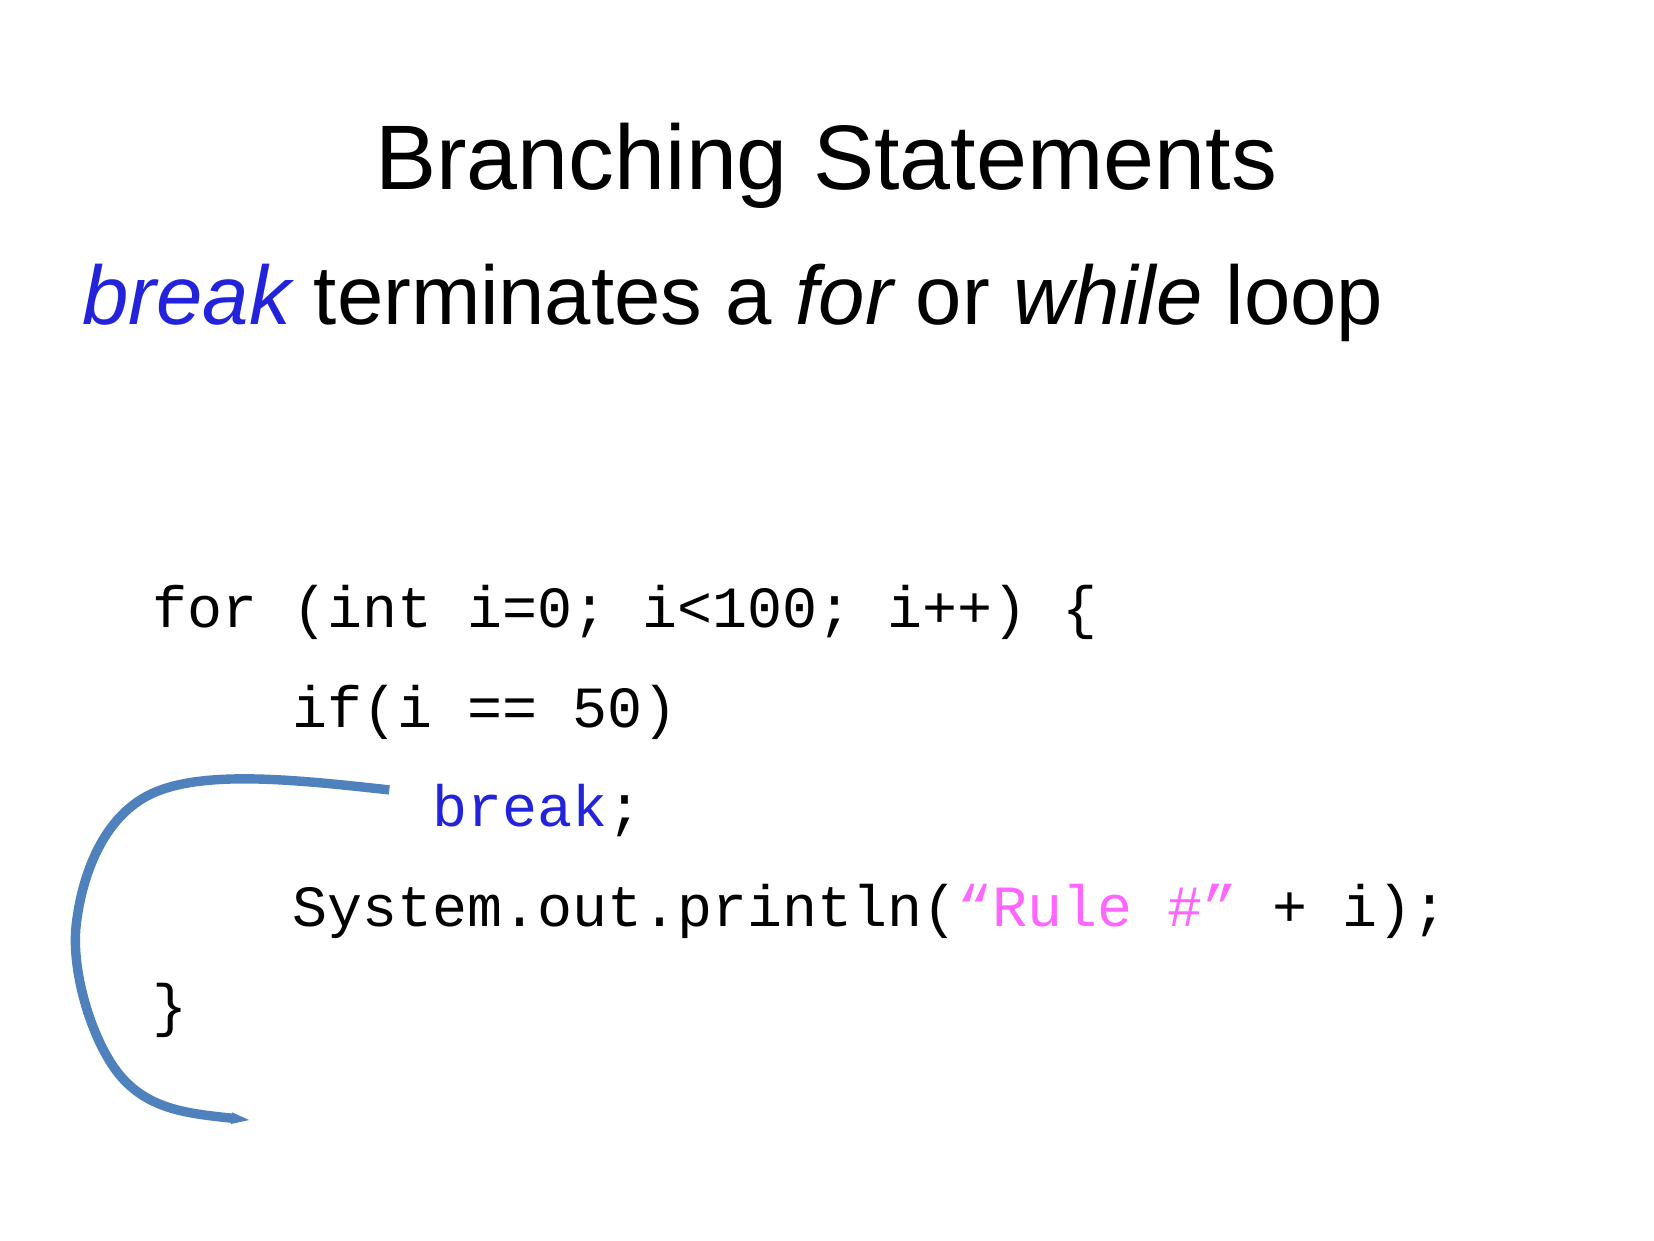

# Branching Statements
break terminates a for or while loop
 for (int i=0; i<100; i++) {
 if(i == 50)
 break;
 System.out.println(“Rule #” + i);
 }